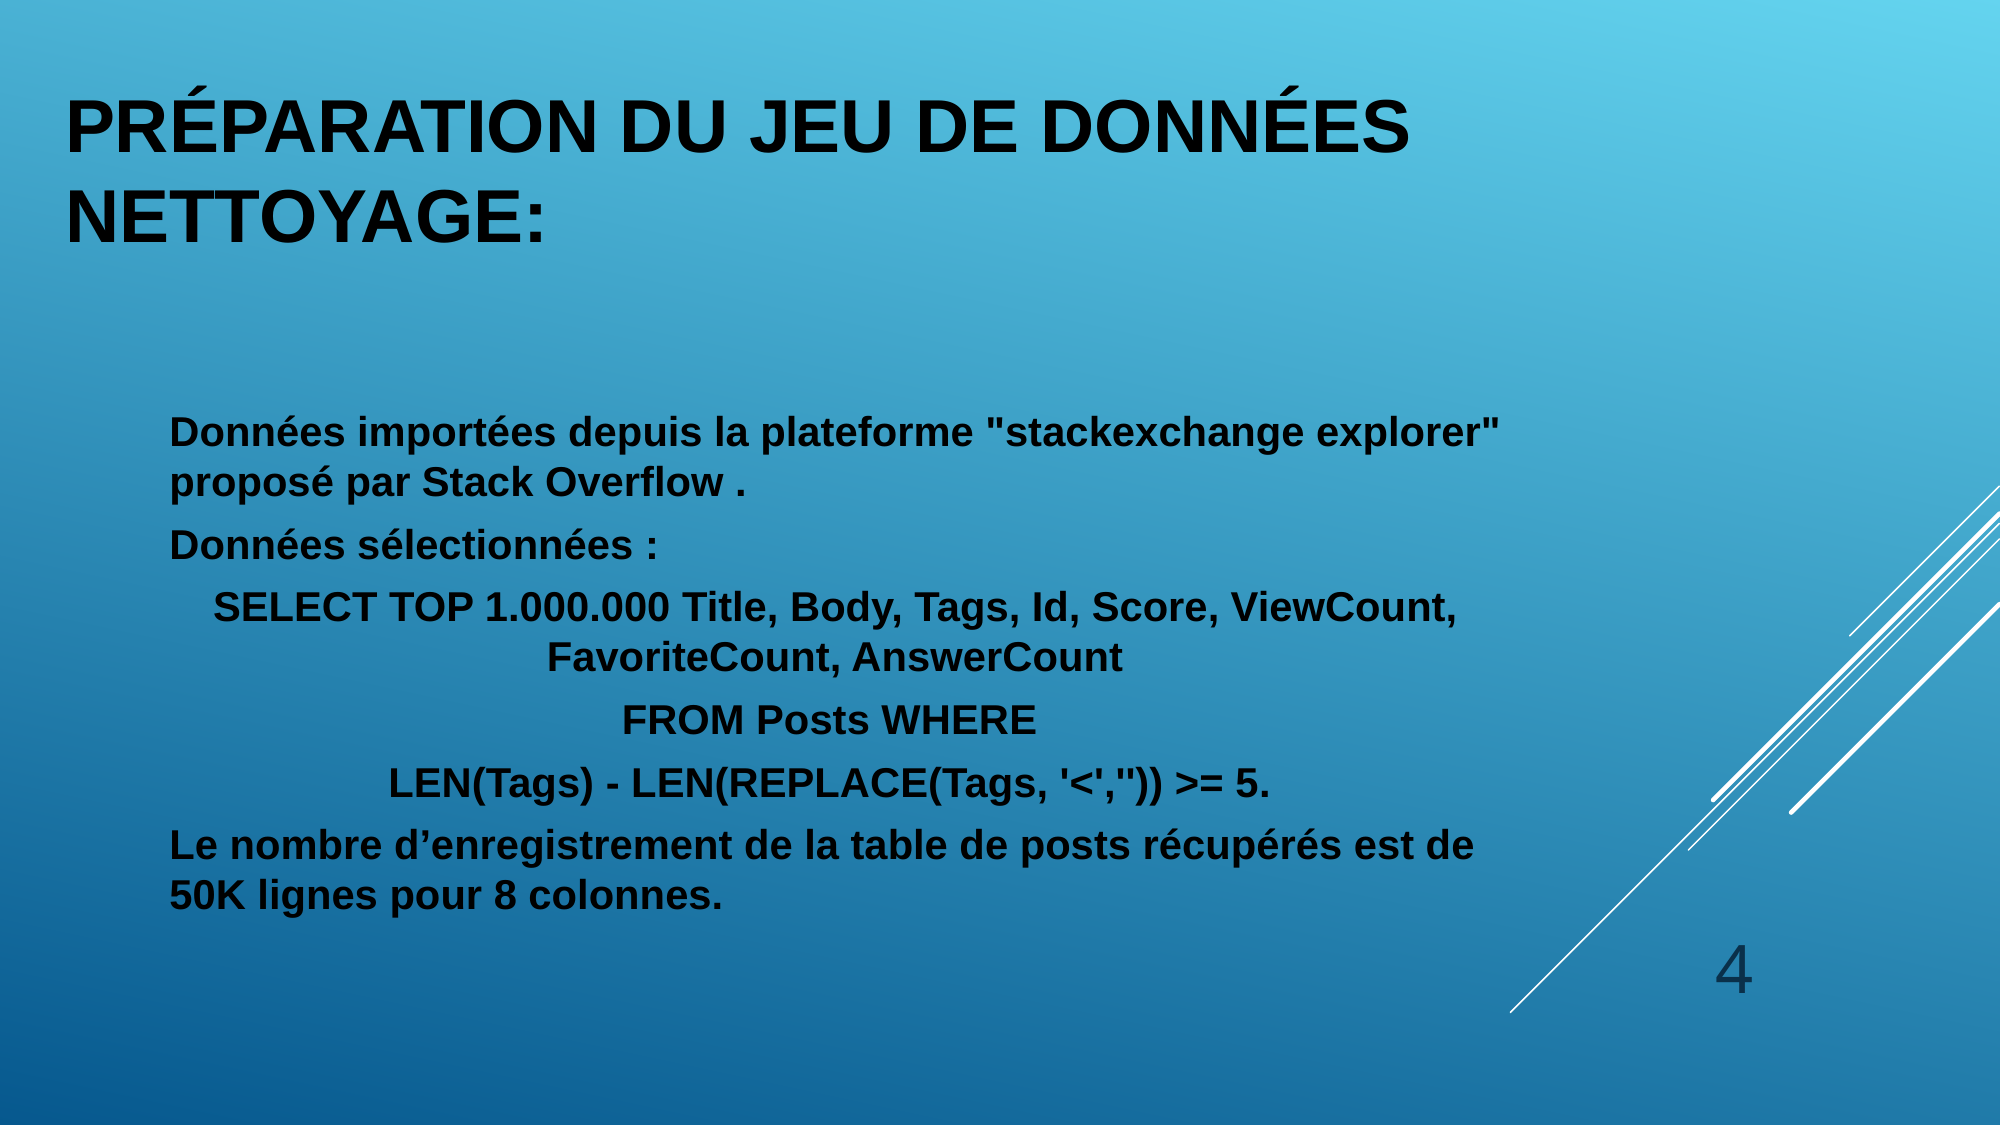

# Préparation du jeu de données nettoyage:
Données importées depuis la plateforme "stackexchange explorer" proposé par Stack Overflow .
Données sélectionnées :
SELECT TOP 1.000.000 Title, Body, Tags, Id, Score, ViewCount, FavoriteCount, AnswerCount
FROM Posts WHERE
LEN(Tags) - LEN(REPLACE(Tags, '<','')) >= 5.
Le nombre d’enregistrement de la table de posts récupérés est de 50K lignes pour 8 colonnes.
4